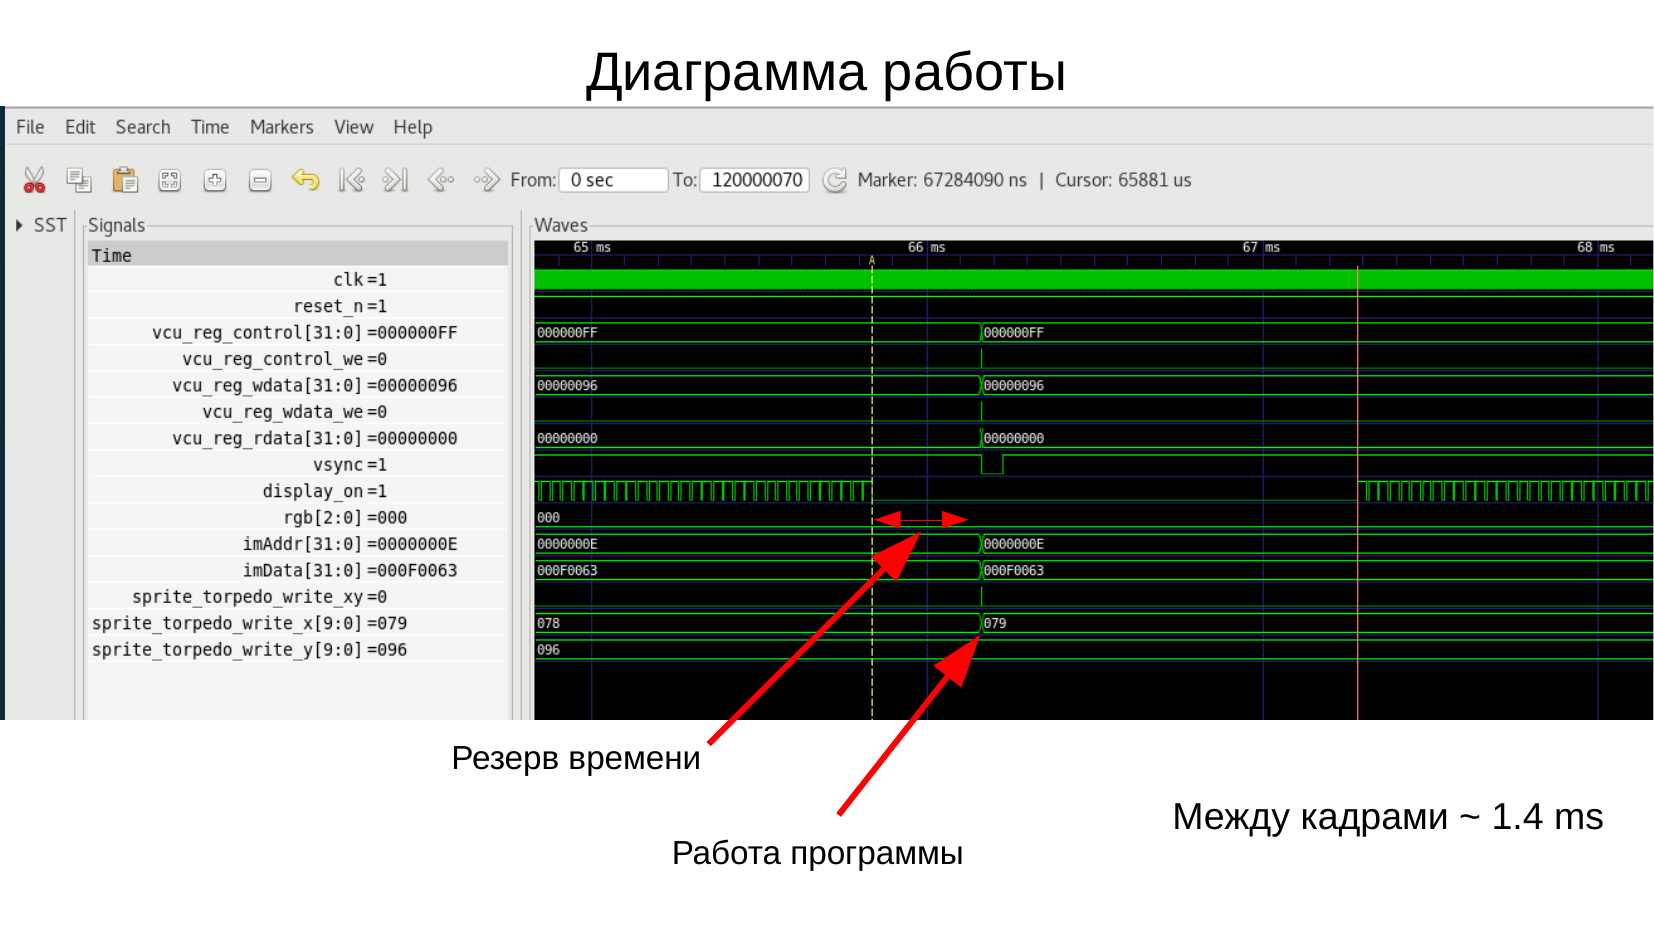

# Диаграмма работы
Резерв времени
Между кадрами ~ 1.4 ms
Работа программы